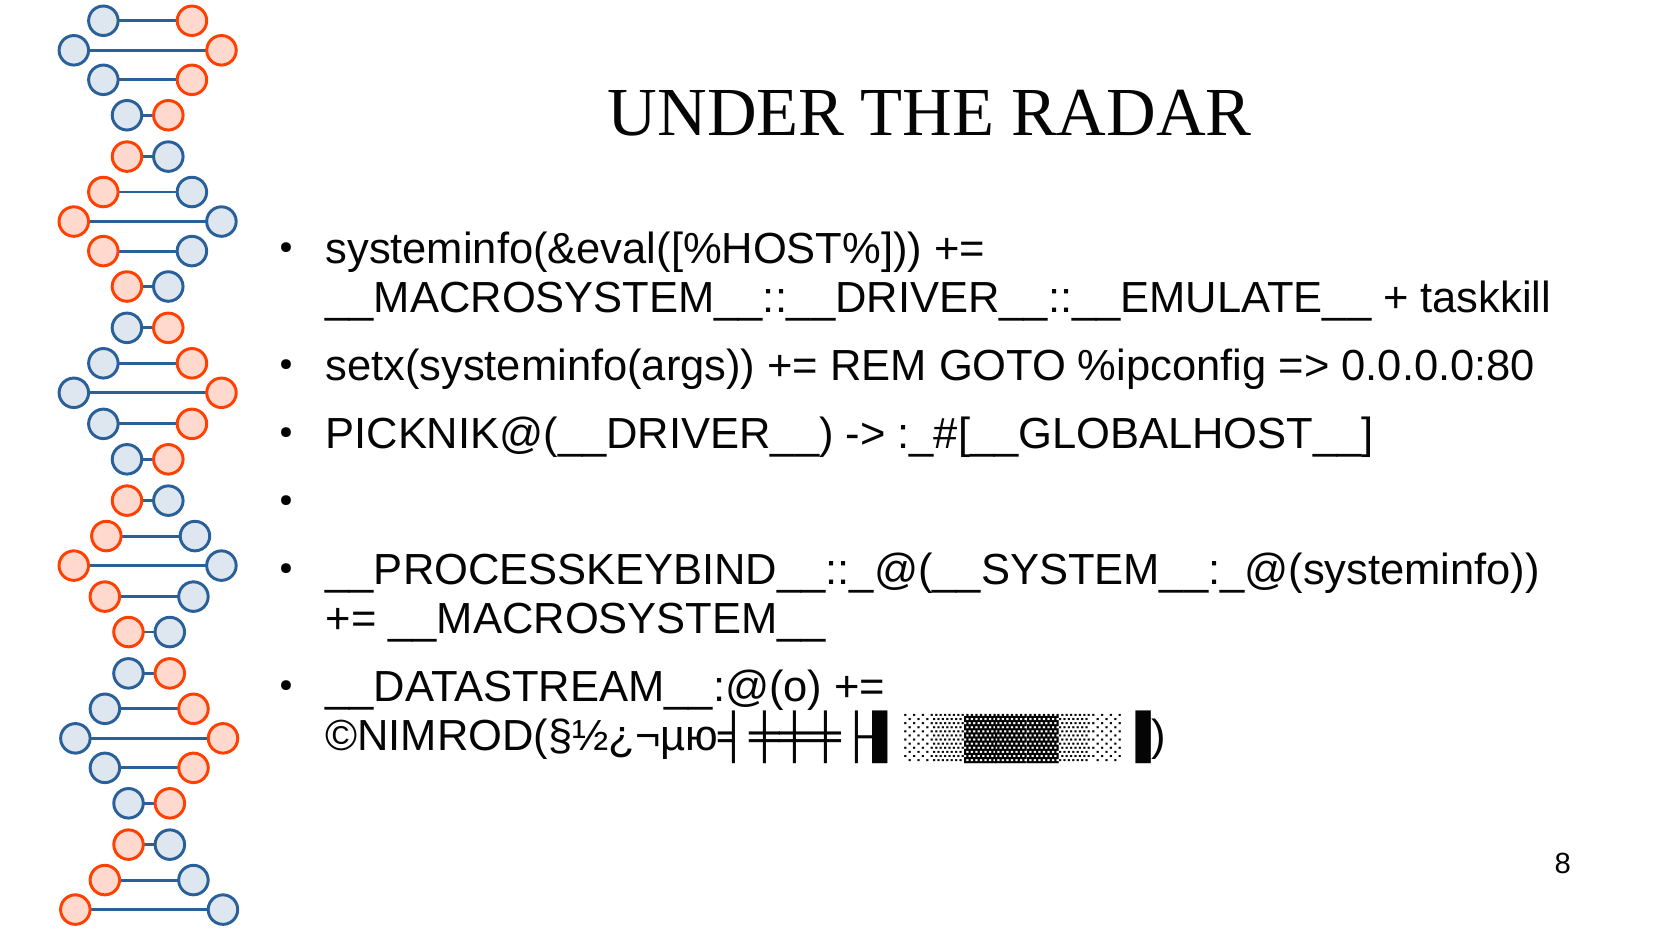

# UNDER THE RADAR
systeminfo(&eval([%HOST%])) += __MACROSYSTEM__::__DRIVER__::__EMULATE__ + taskkill
setx(systeminfo(args)) += REM GOTO %ipconfig => 0.0.0.0:80
PICKNIK@(__DRIVER__) -> :_#[__GLOBALHOST__]
__PROCESSKEYBIND__::_@(__SYSTEM__:_@(systeminfo)) += __MACROSYSTEM__
__DATASTREAM__:@(o) += ©NIMROD(§½¿¬µю╡╪╪╪├▌░▒▓▓▓▒░▐)
8